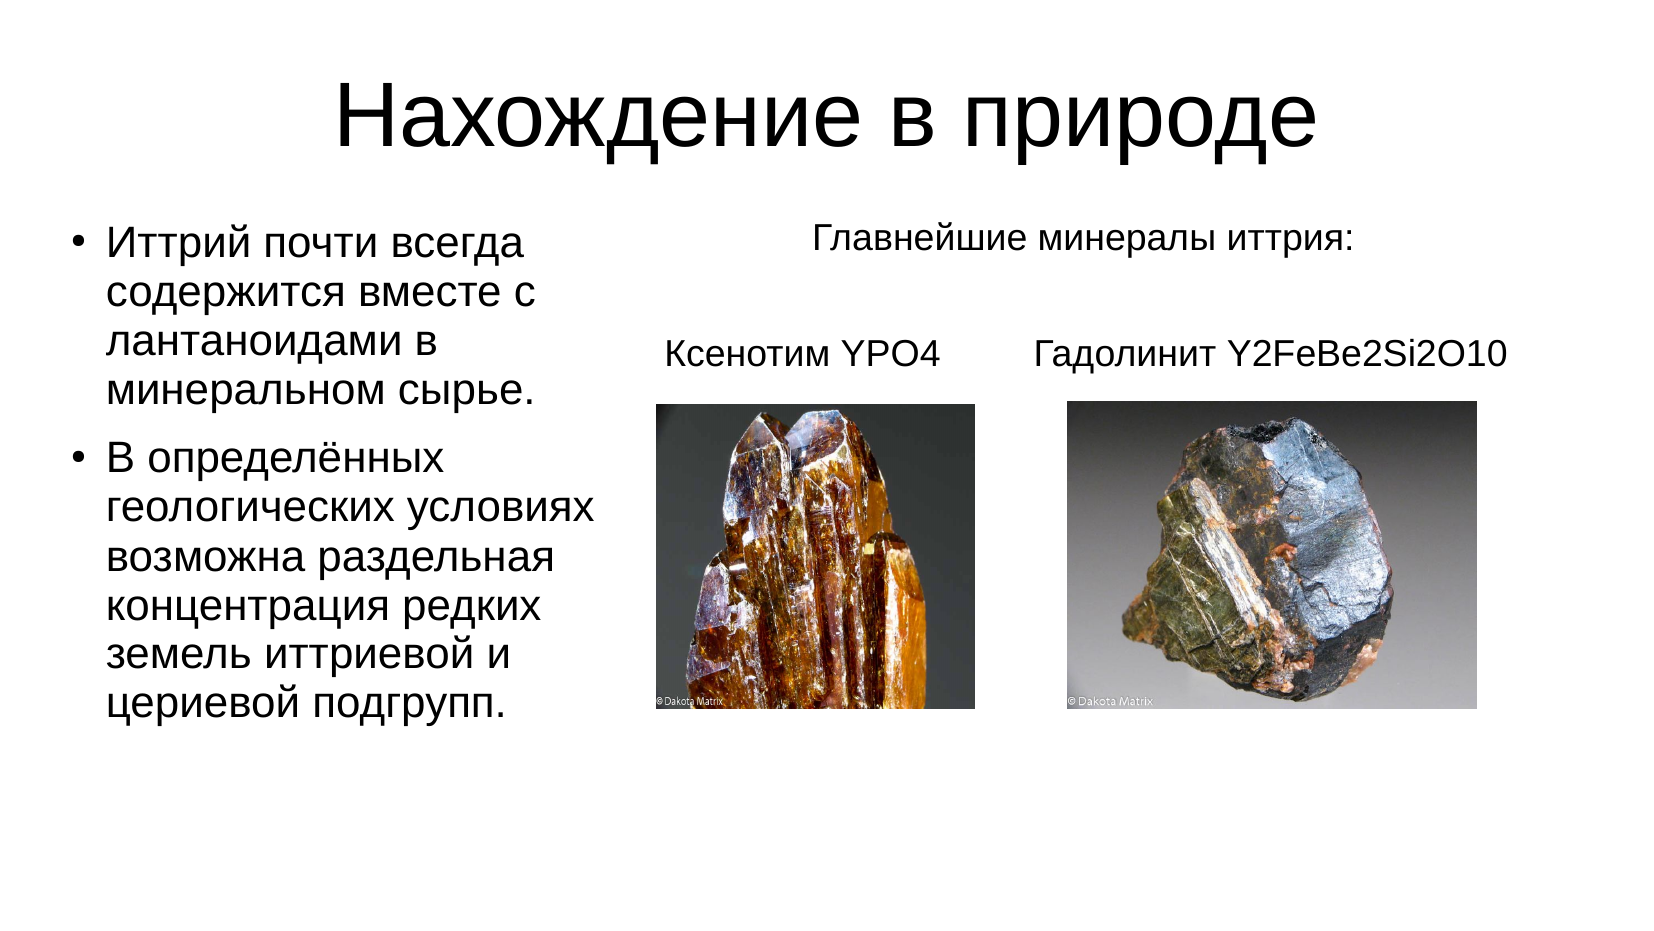

# Нахождение в природе
Главнейшие минералы иттрия:
Иттрий почти всегда содержится вместе с лантаноидами в минеральном сырье.
В определённых геологических условиях возможна раздельная концентрация редких земель иттриевой и цериевой подгрупп.
Ксенотим YPO4 	Гадолинит Y2FeBe2Si2O10